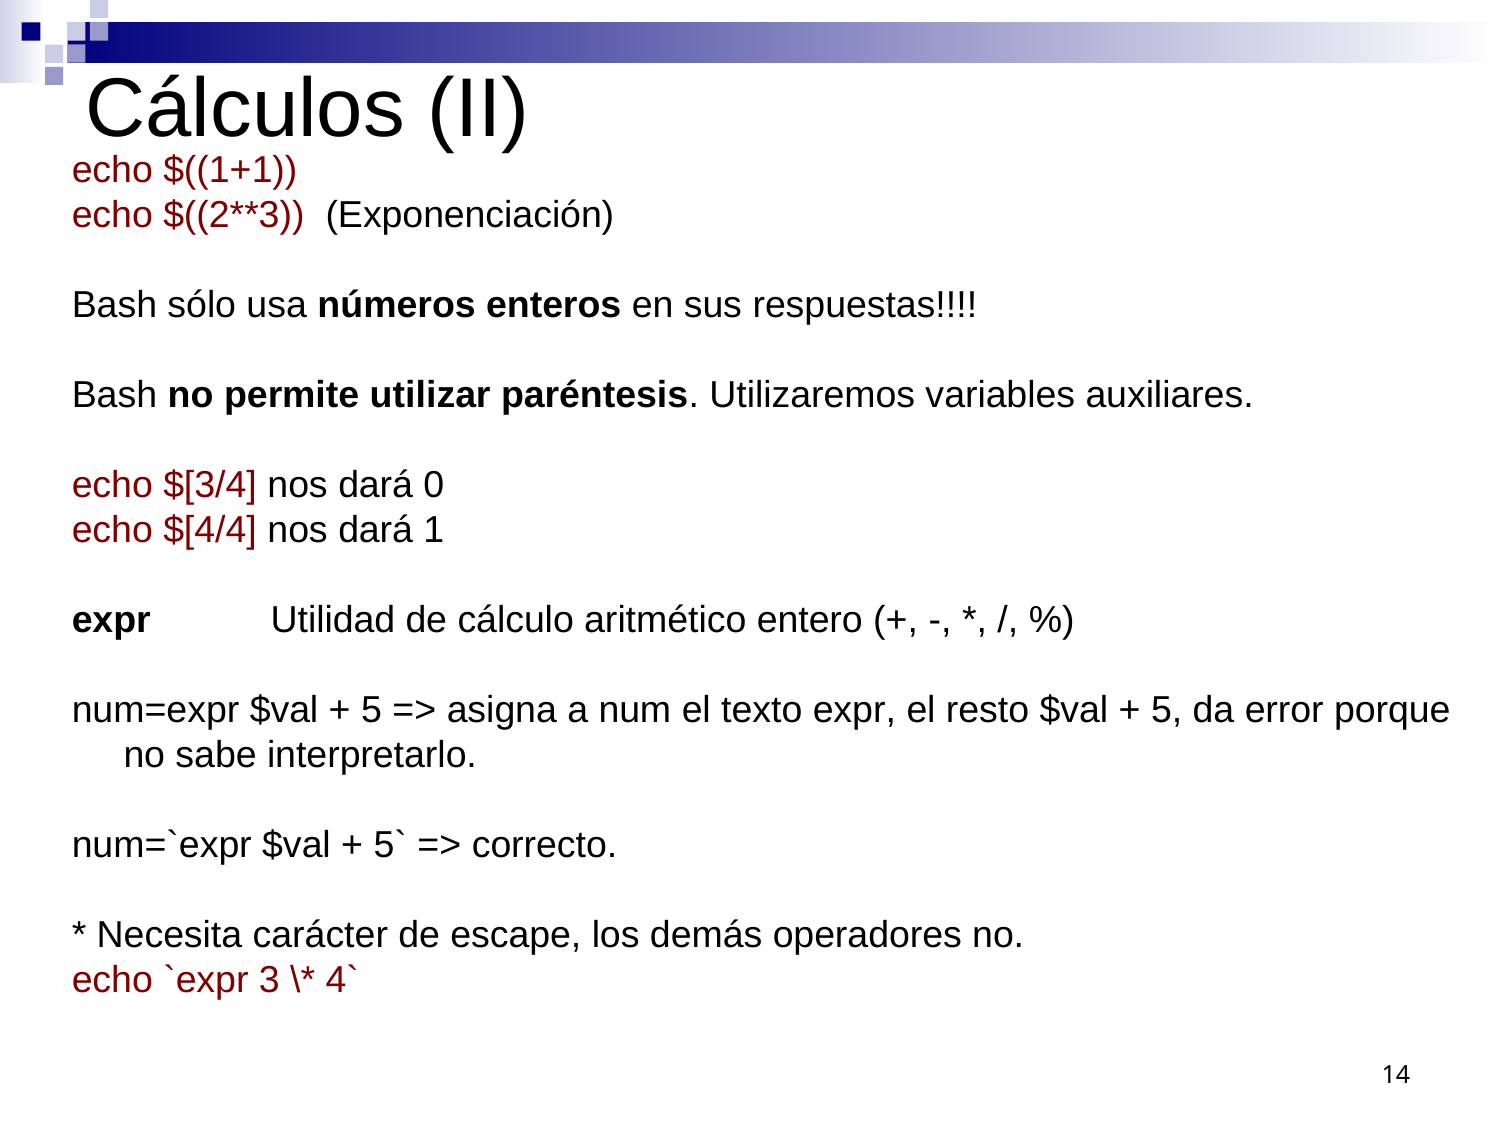

Cálculos (II)
echo $((1+1))
echo $((2**3)) (Exponenciación)
Bash sólo usa números enteros en sus respuestas!!!!
Bash no permite utilizar paréntesis. Utilizaremos variables auxiliares.
echo $[3/4] nos dará 0
echo $[4/4] nos dará 1
expr		Utilidad de cálculo aritmético entero (+, -, *, /, %)
num=expr $val + 5 => asigna a num el texto expr, el resto $val + 5, da error porque no sabe interpretarlo.
num=`expr $val + 5` => correcto.
* Necesita carácter de escape, los demás operadores no.
echo `expr 3 \* 4`